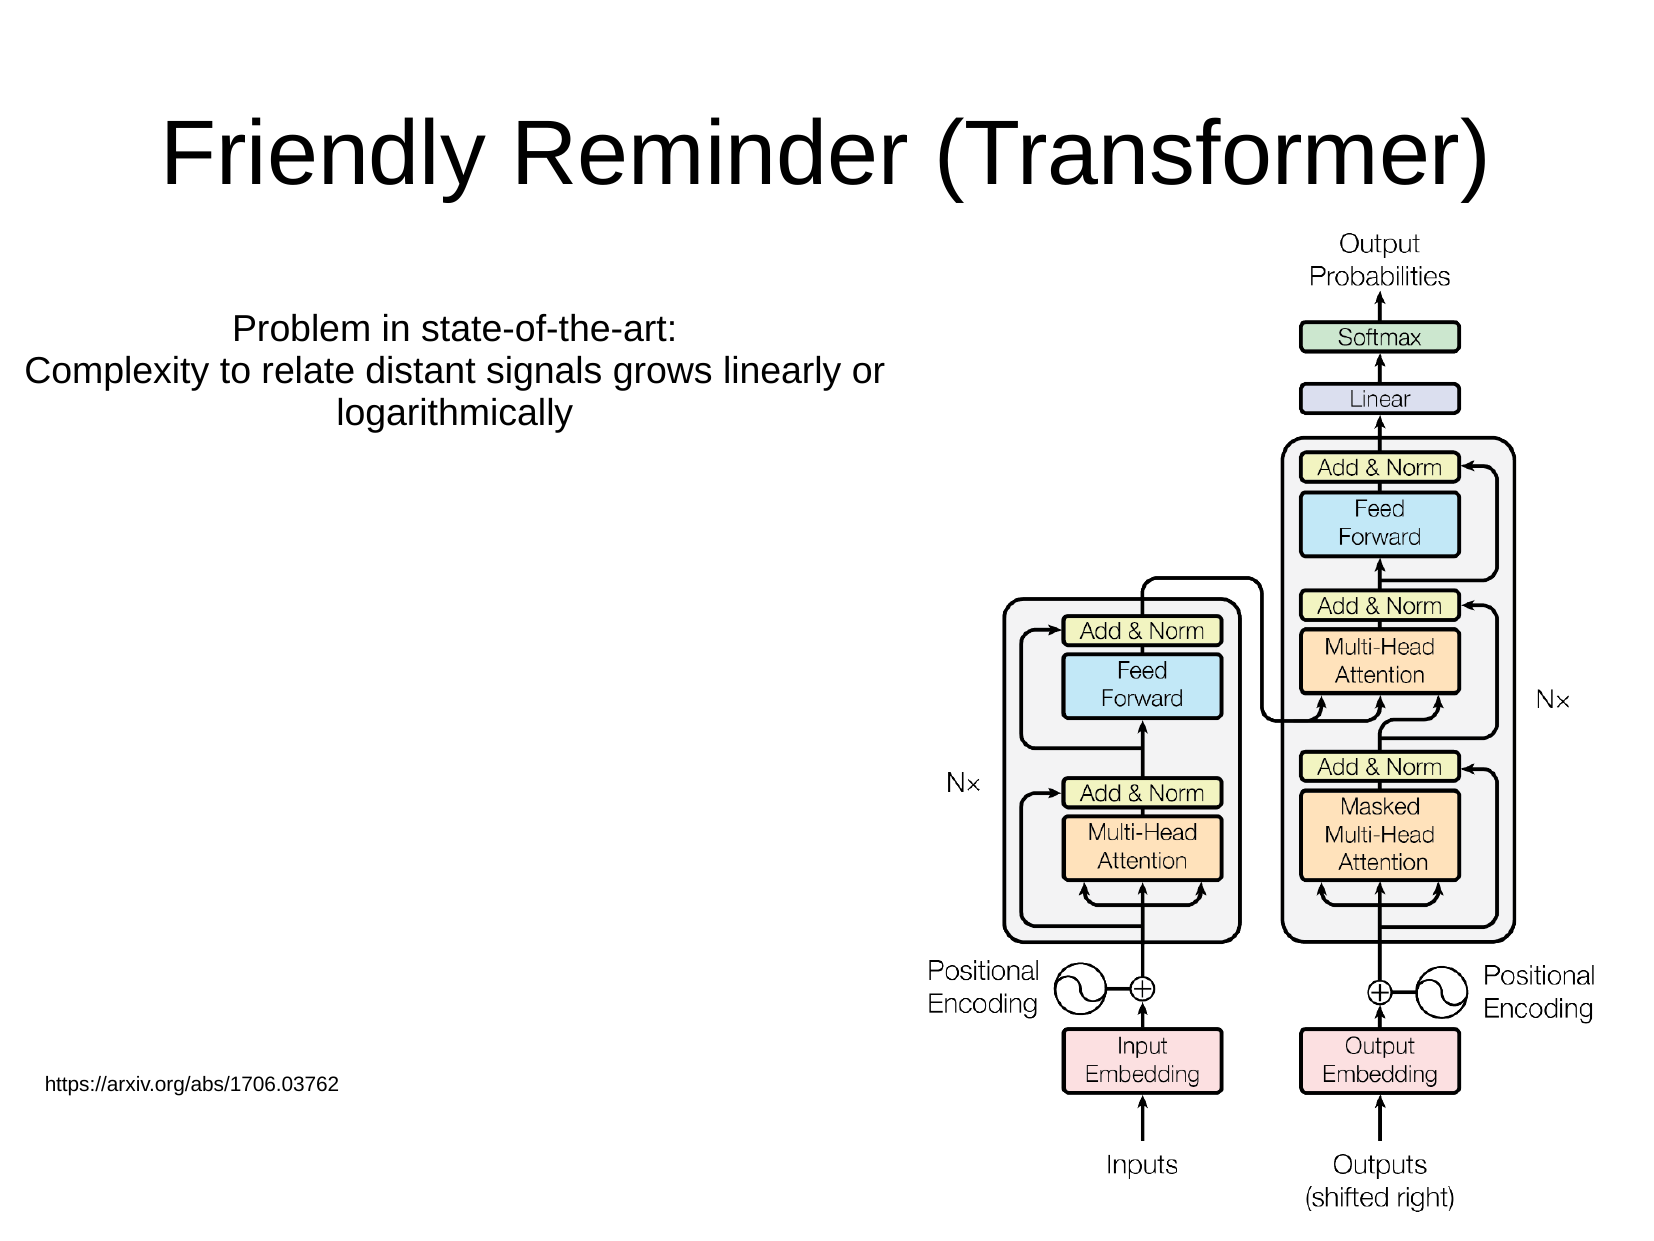

# Friendly Reminder (Transformer)
Problem in state-of-the-art:
Complexity to relate distant signals grows linearly or logarithmically
https://arxiv.org/abs/1706.03762